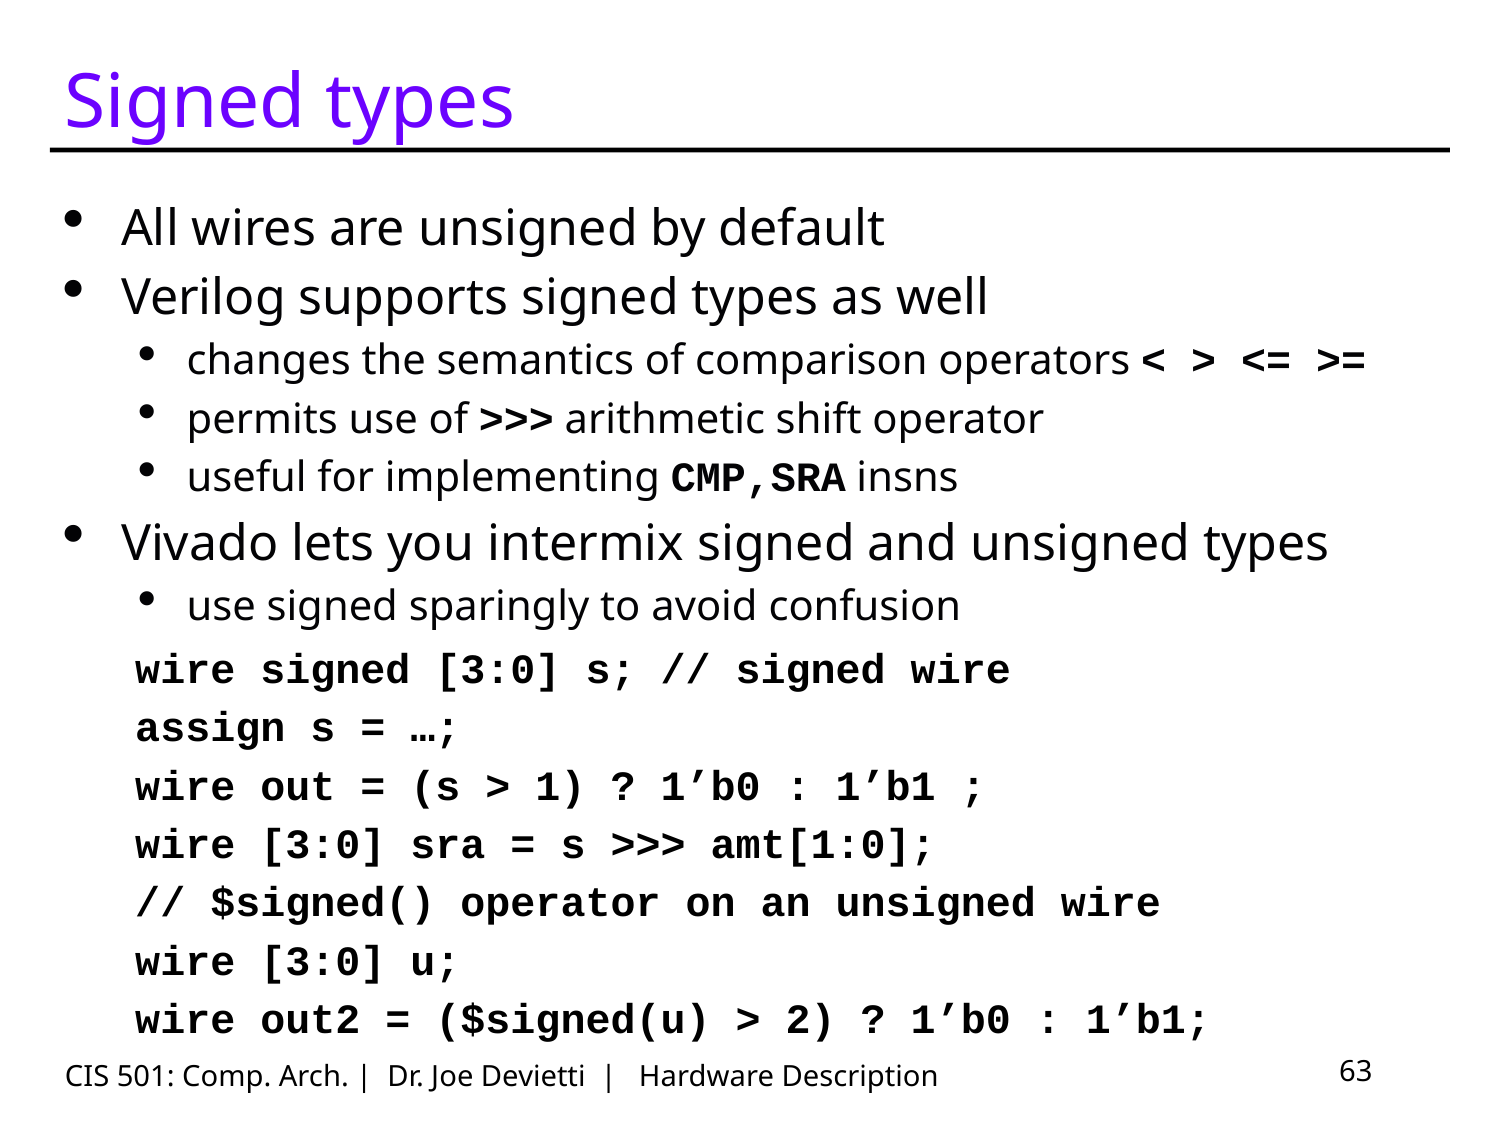

Signed types
All wires are unsigned by default
Verilog supports signed types as well
changes the semantics of comparison operators < > <= >=
permits use of >>> arithmetic shift operator
useful for implementing CMP,SRA insns
Vivado lets you intermix signed and unsigned types
use signed sparingly to avoid confusion
wire signed [3:0] s; // signed wire
assign s = …;
wire out = (s > 1) ? 1’b0 : 1’b1 ;
wire [3:0] sra = s >>> amt[1:0];
// $signed() operator on an unsigned wire
wire [3:0] u;
wire out2 = ($signed(u) > 2) ? 1’b0 : 1’b1;
CIS 501: Comp. Arch. | Dr. Joe Devietti | Hardware Description